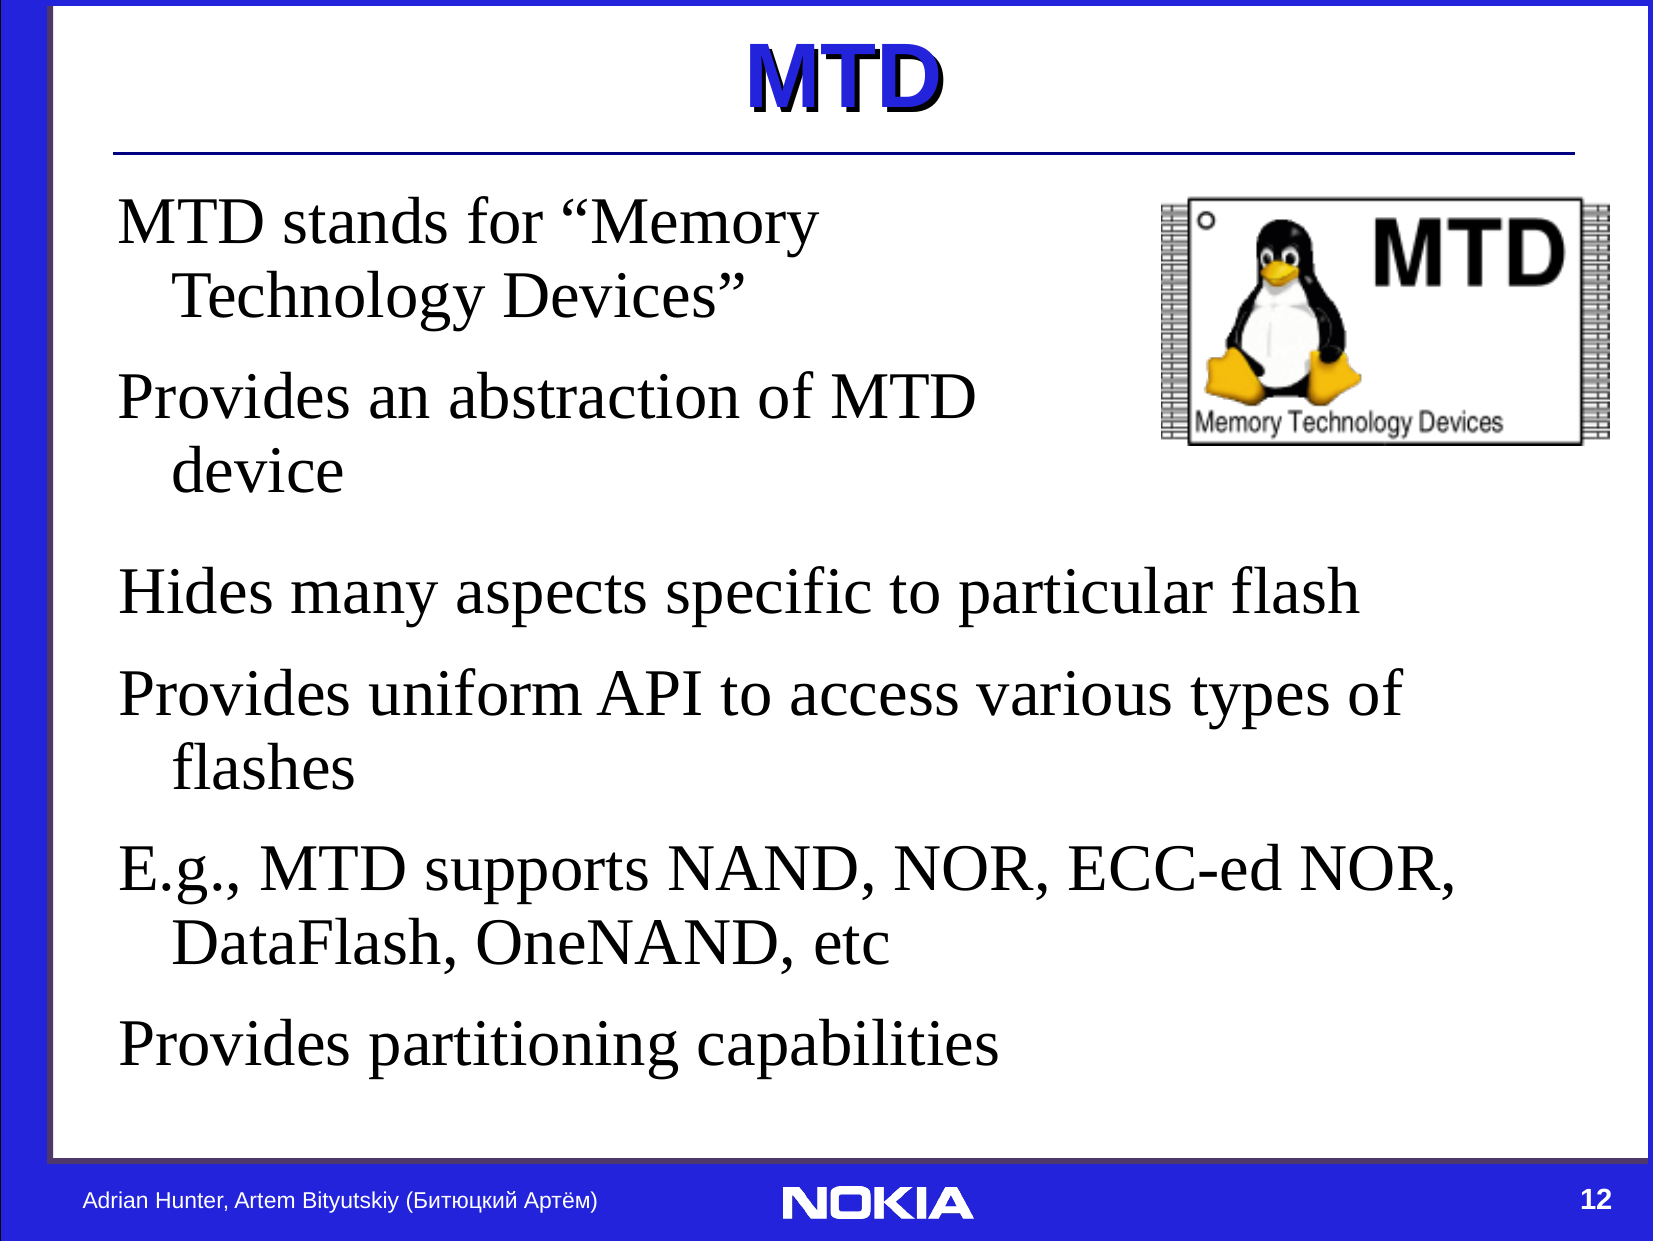

# MTD
MTD stands for “Memory Technology Devices”
Provides an abstraction of MTD device
Hides many aspects specific to particular flash
Provides uniform API to access various types of flashes
E.g., MTD supports NAND, NOR, ECC-ed NOR, DataFlash, OneNAND, etc
Provides partitioning capabilities
12